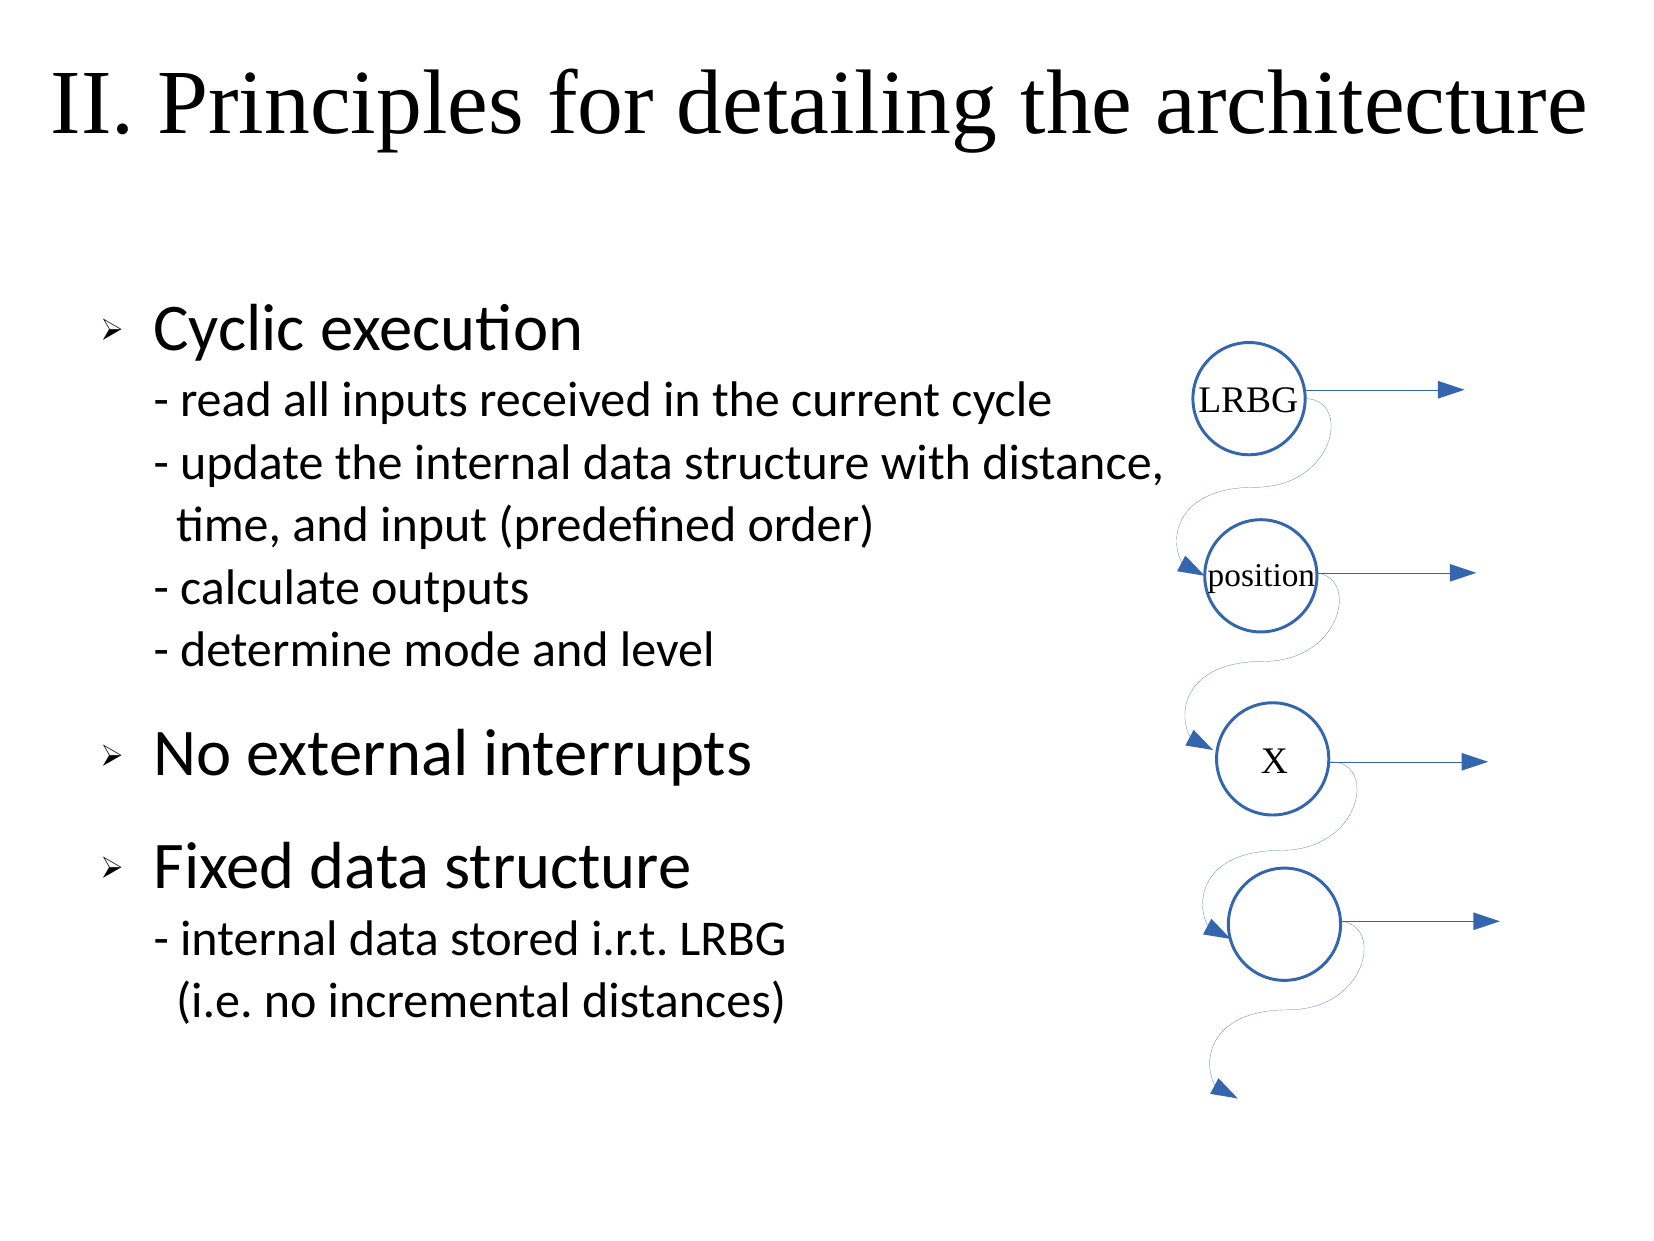

# II. Principles for detailing the architecture
Cyclic execution
- read all inputs received in the current cycle
- update the internal data structure with distance,
 time, and input (predefined order)
- calculate outputs
- determine mode and level
No external interrupts
Fixed data structure
- internal data stored i.r.t. LRBG
 (i.e. no incremental distances)
LRBG
position
X